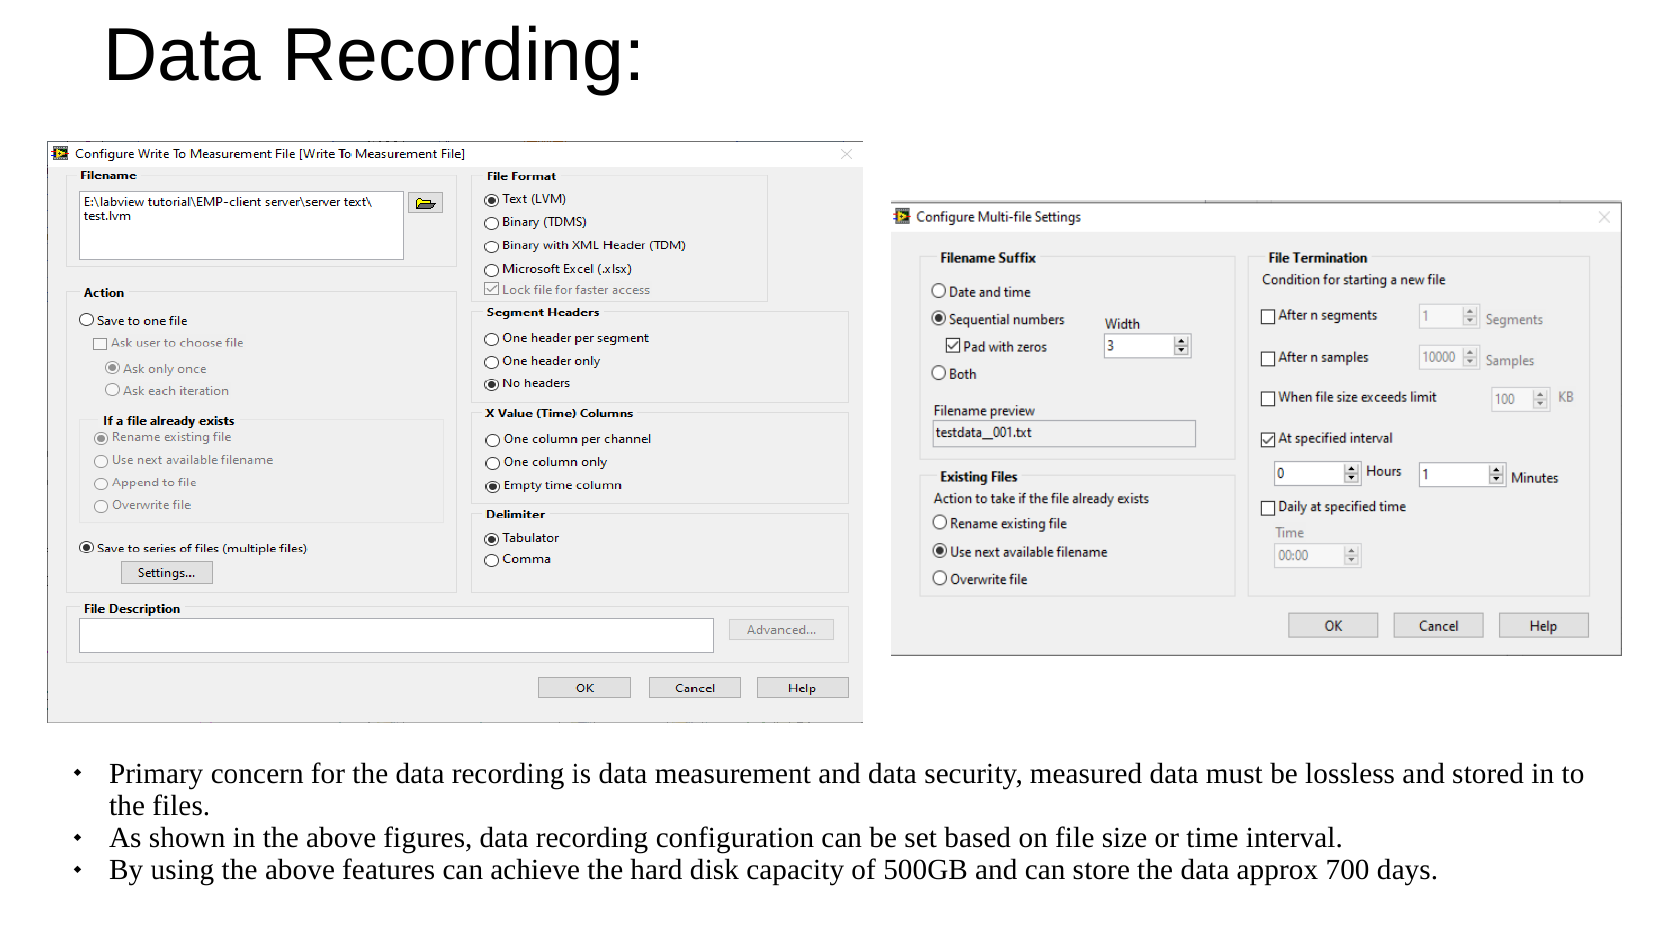

# Data Recording:
Primary concern for the data recording is data measurement and data security, measured data must be lossless and stored in to the files.
As shown in the above figures, data recording configuration can be set based on file size or time interval.
By using the above features can achieve the hard disk capacity of 500GB and can store the data approx 700 days.